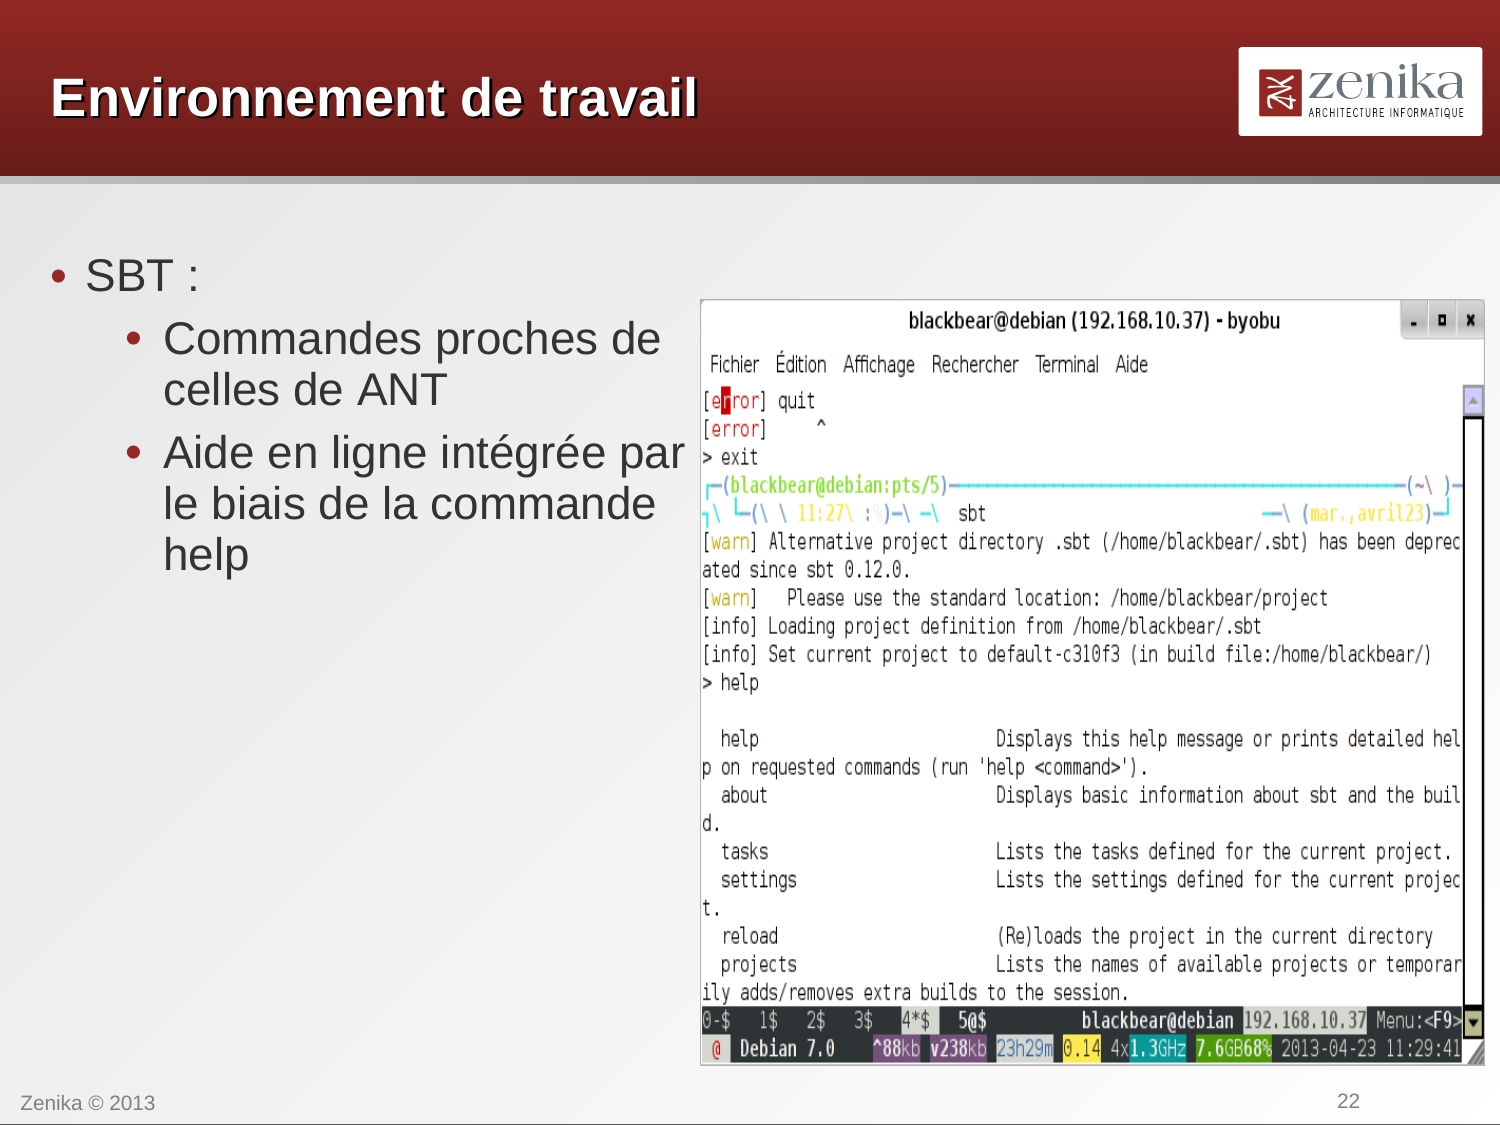

# Environnement de travail
SBT :
Commandes proches de celles de ANT
Aide en ligne intégrée par le biais de la commande help